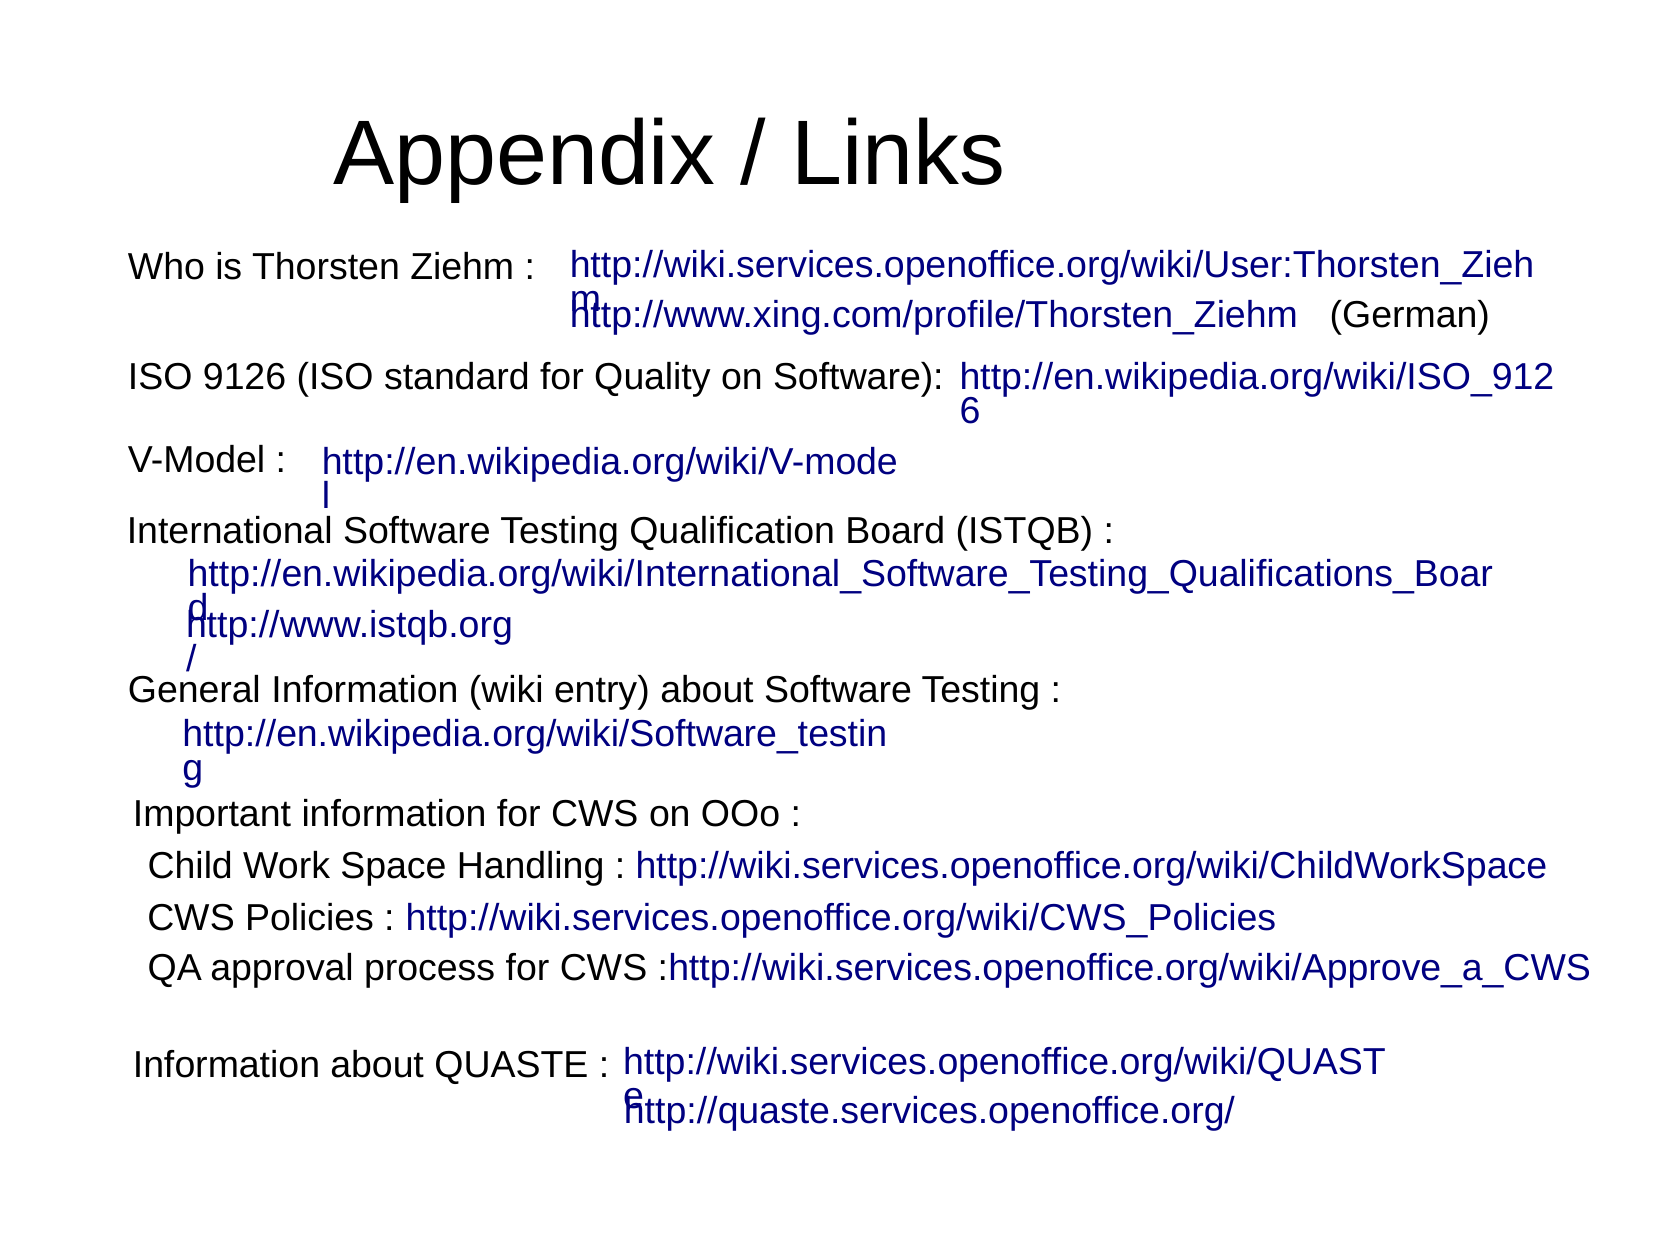

# Appendix / Links
http://wiki.services.openoffice.org/wiki/User:Thorsten_Ziehm
Who is Thorsten Ziehm :
http://www.xing.com/profile/Thorsten_Ziehm (German)
ISO 9126 (ISO standard for Quality on Software):
http://en.wikipedia.org/wiki/ISO_9126
V-Model :
http://en.wikipedia.org/wiki/V-model
International Software Testing Qualification Board (ISTQB) :
http://en.wikipedia.org/wiki/International_Software_Testing_Qualifications_Board
http://www.istqb.org/
General Information (wiki entry) about Software Testing :
http://en.wikipedia.org/wiki/Software_testing
Important information for CWS on OOo :
Child Work Space Handling : http://wiki.services.openoffice.org/wiki/ChildWorkSpace
CWS Policies : http://wiki.services.openoffice.org/wiki/CWS_Policies
QA approval process for CWS :http://wiki.services.openoffice.org/wiki/Approve_a_CWS
http://wiki.services.openoffice.org/wiki/QUASTe
Information about QUASTE :
http://quaste.services.openoffice.org/